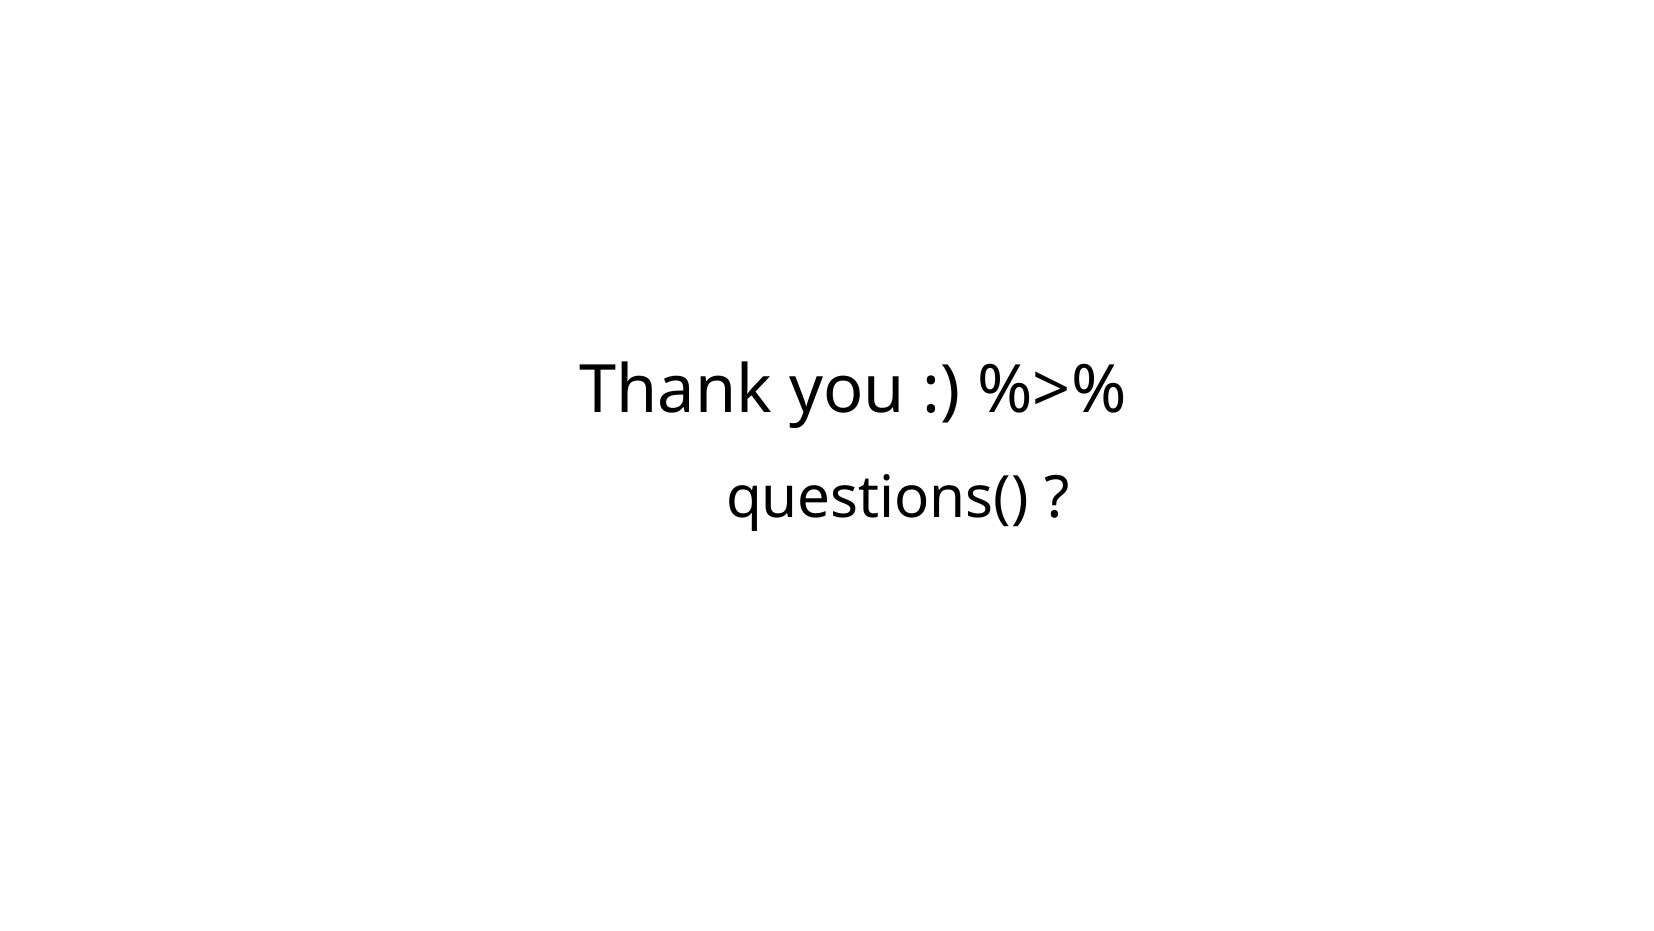

# Thank you :) %>%
questions() ?